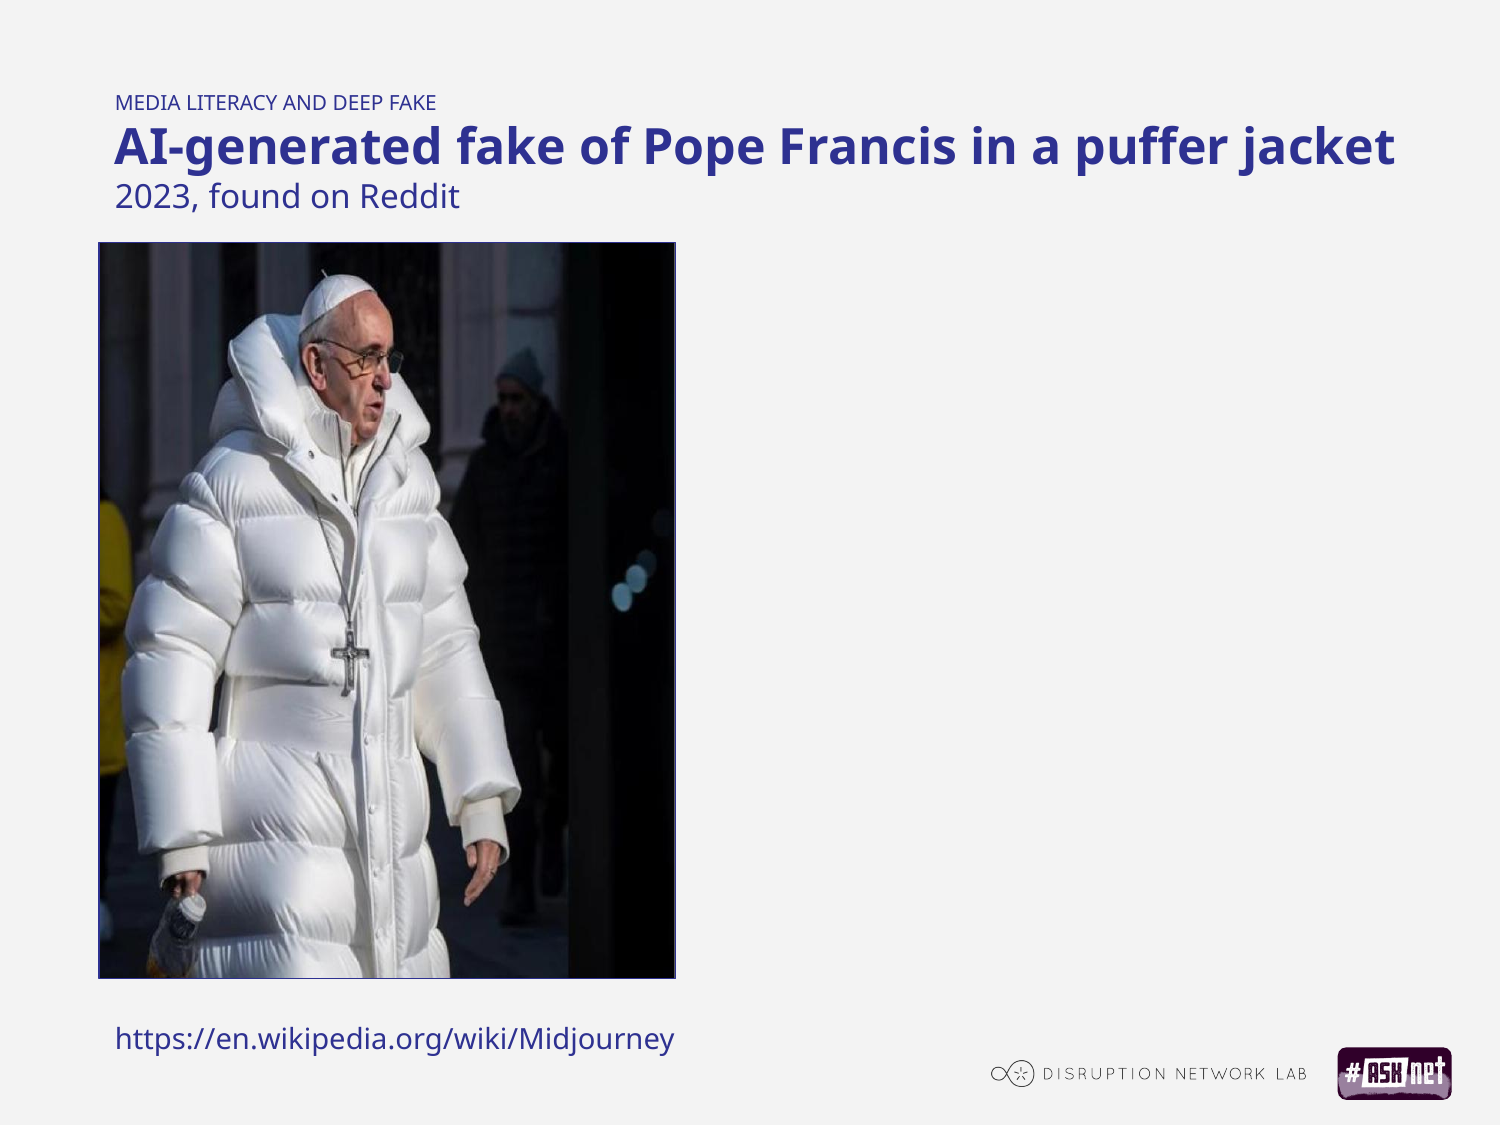

MEDIA LITERACY AND DEEP FAKE
AI-generated fake of Pope Francis in a puffer jacket
2023, found on Reddit
https://en.wikipedia.org/wiki/Midjourney